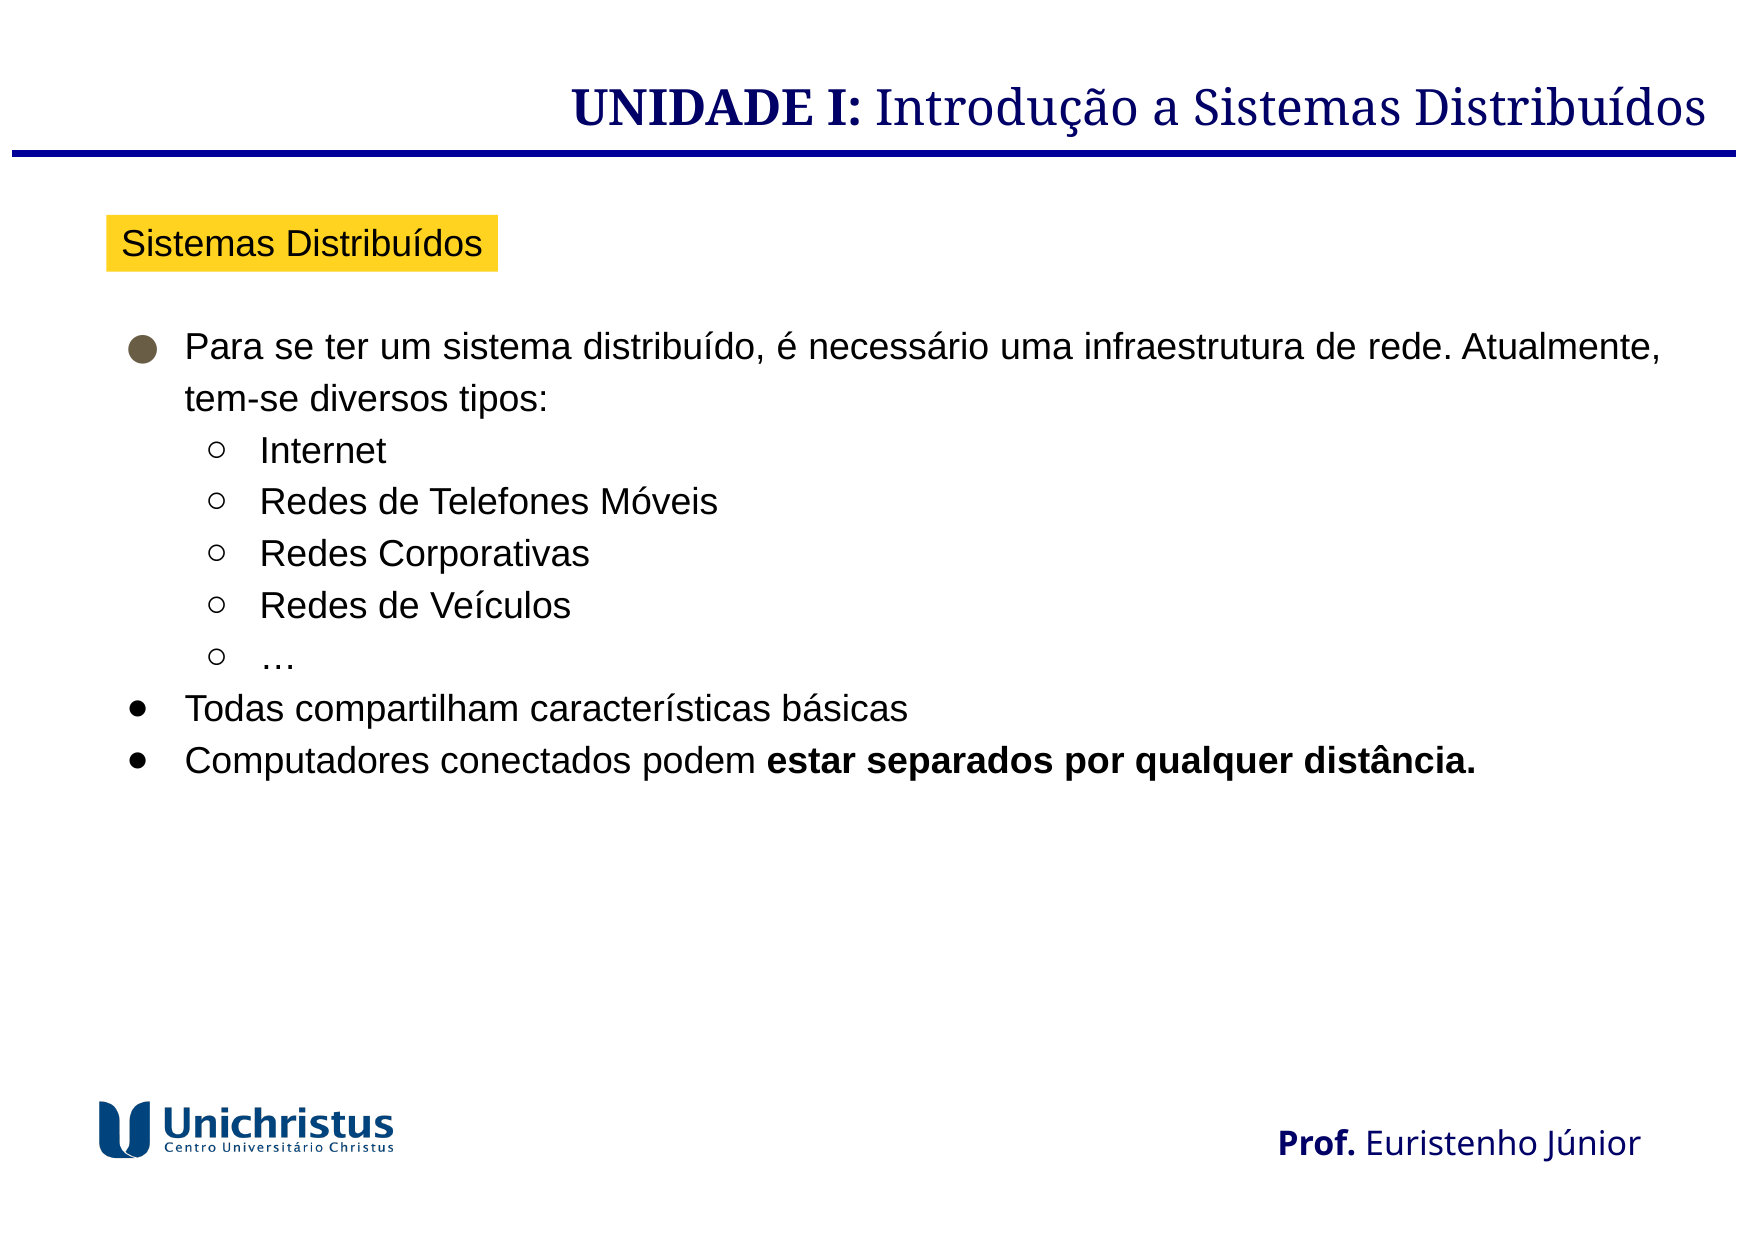

UNIDADE I: Introdução a Sistemas Distribuídos
Sistemas Distribuídos
Para se ter um sistema distribuído, é necessário uma infraestrutura de rede. Atualmente, tem-se diversos tipos:
Internet
Redes de Telefones Móveis
Redes Corporativas
Redes de Veículos
…
Todas compartilham características básicas
Computadores conectados podem estar separados por qualquer distância.
Prof. Euristenho Júnior